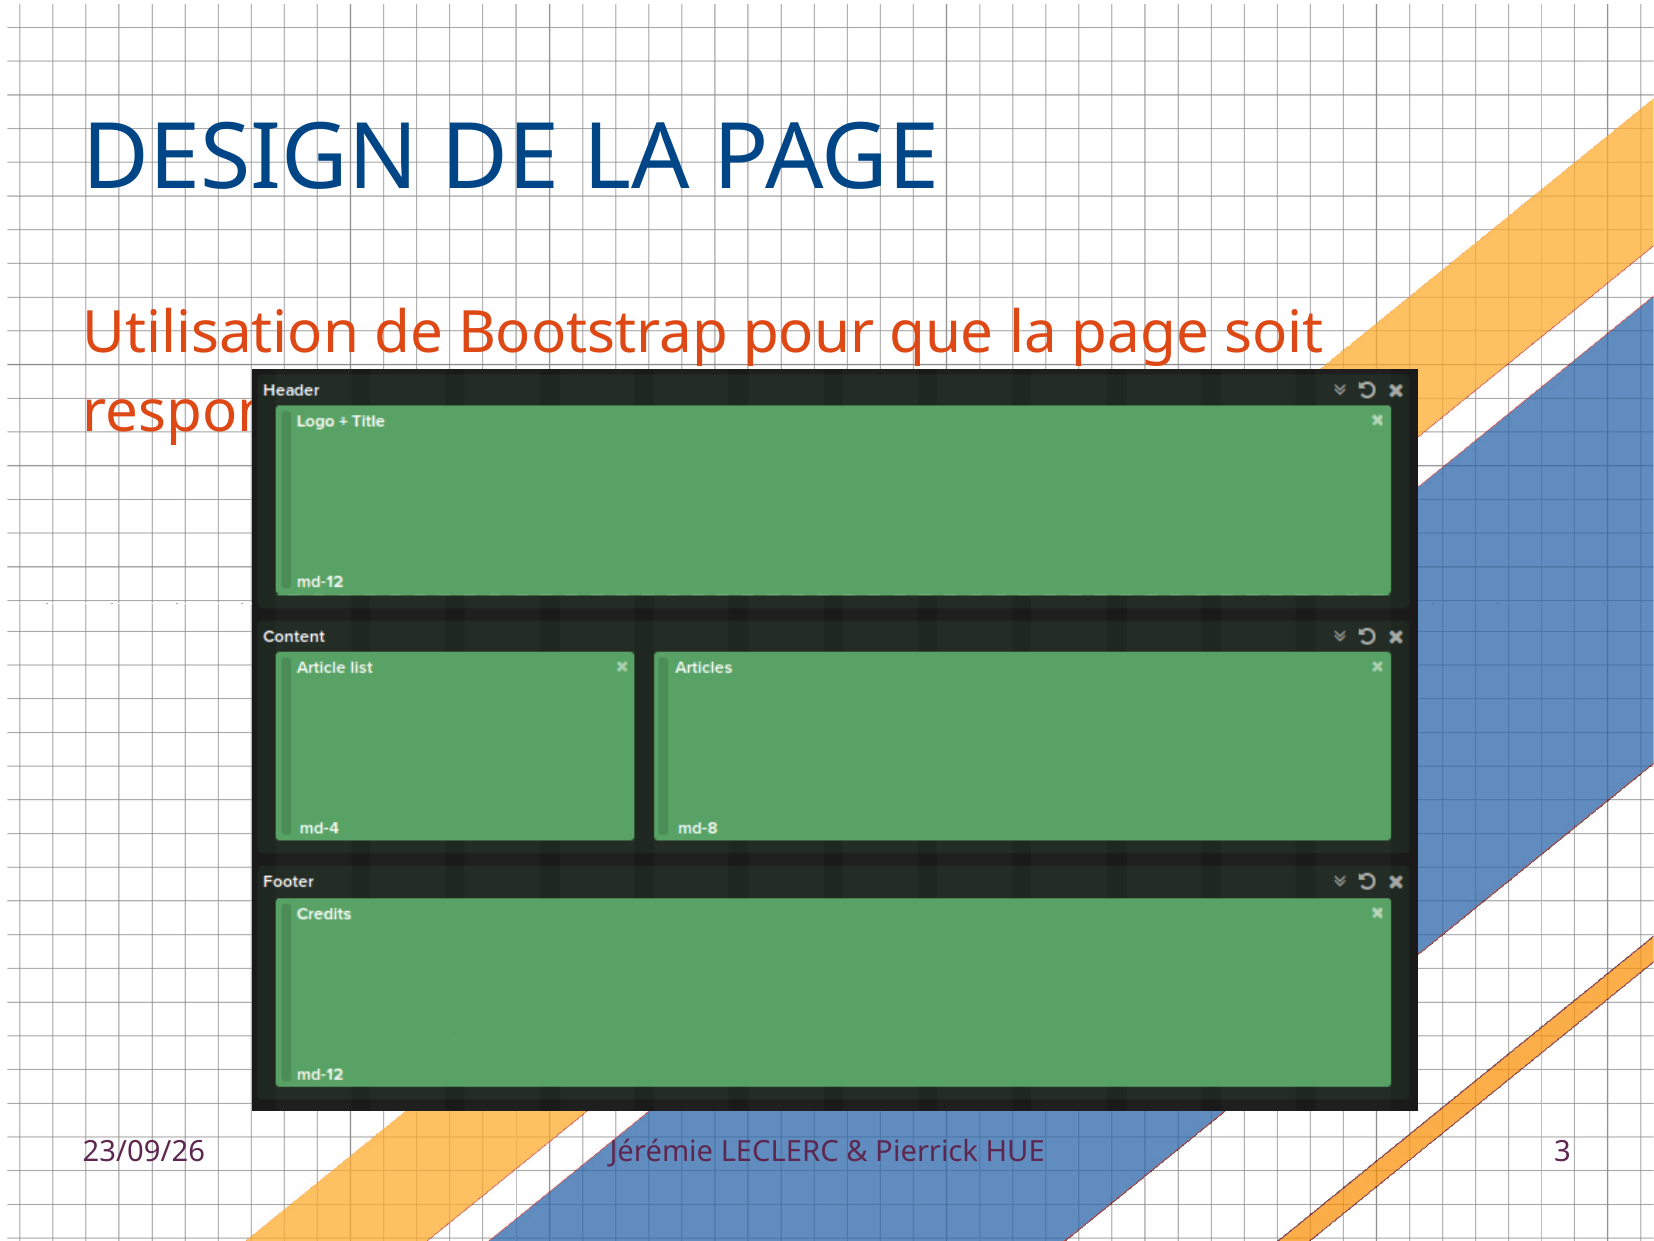

# Design de la page
Utilisation de Bootstrap pour que la page soit responsive.
Jérémie LECLERC & Pierrick HUE
3